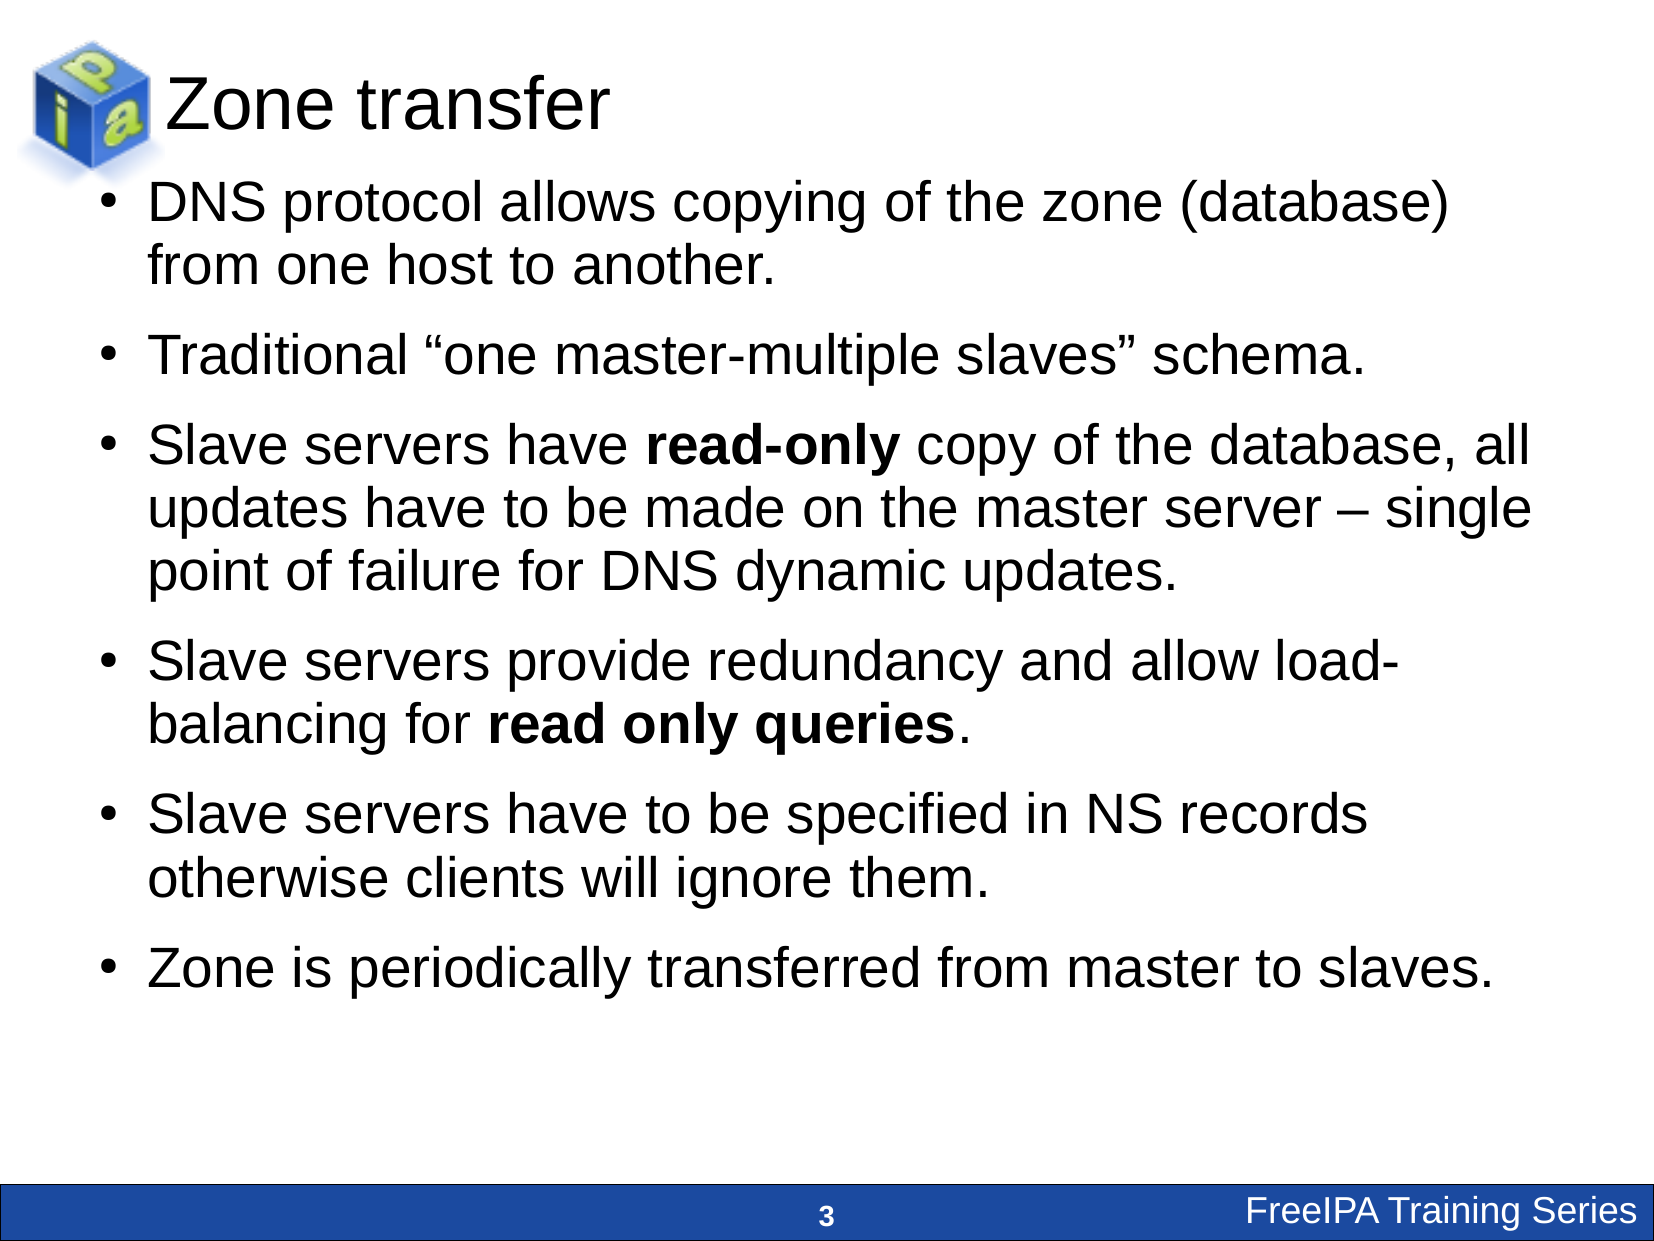

# Zone transfer
DNS protocol allows copying of the zone (database) from one host to another.
Traditional “one master-multiple slaves” schema.
Slave servers have read-only copy of the database, all updates have to be made on the master server – single point of failure for DNS dynamic updates.
Slave servers provide redundancy and allow load-balancing for read only queries.
Slave servers have to be specified in NS records otherwise clients will ignore them.
Zone is periodically transferred from master to slaves.
3